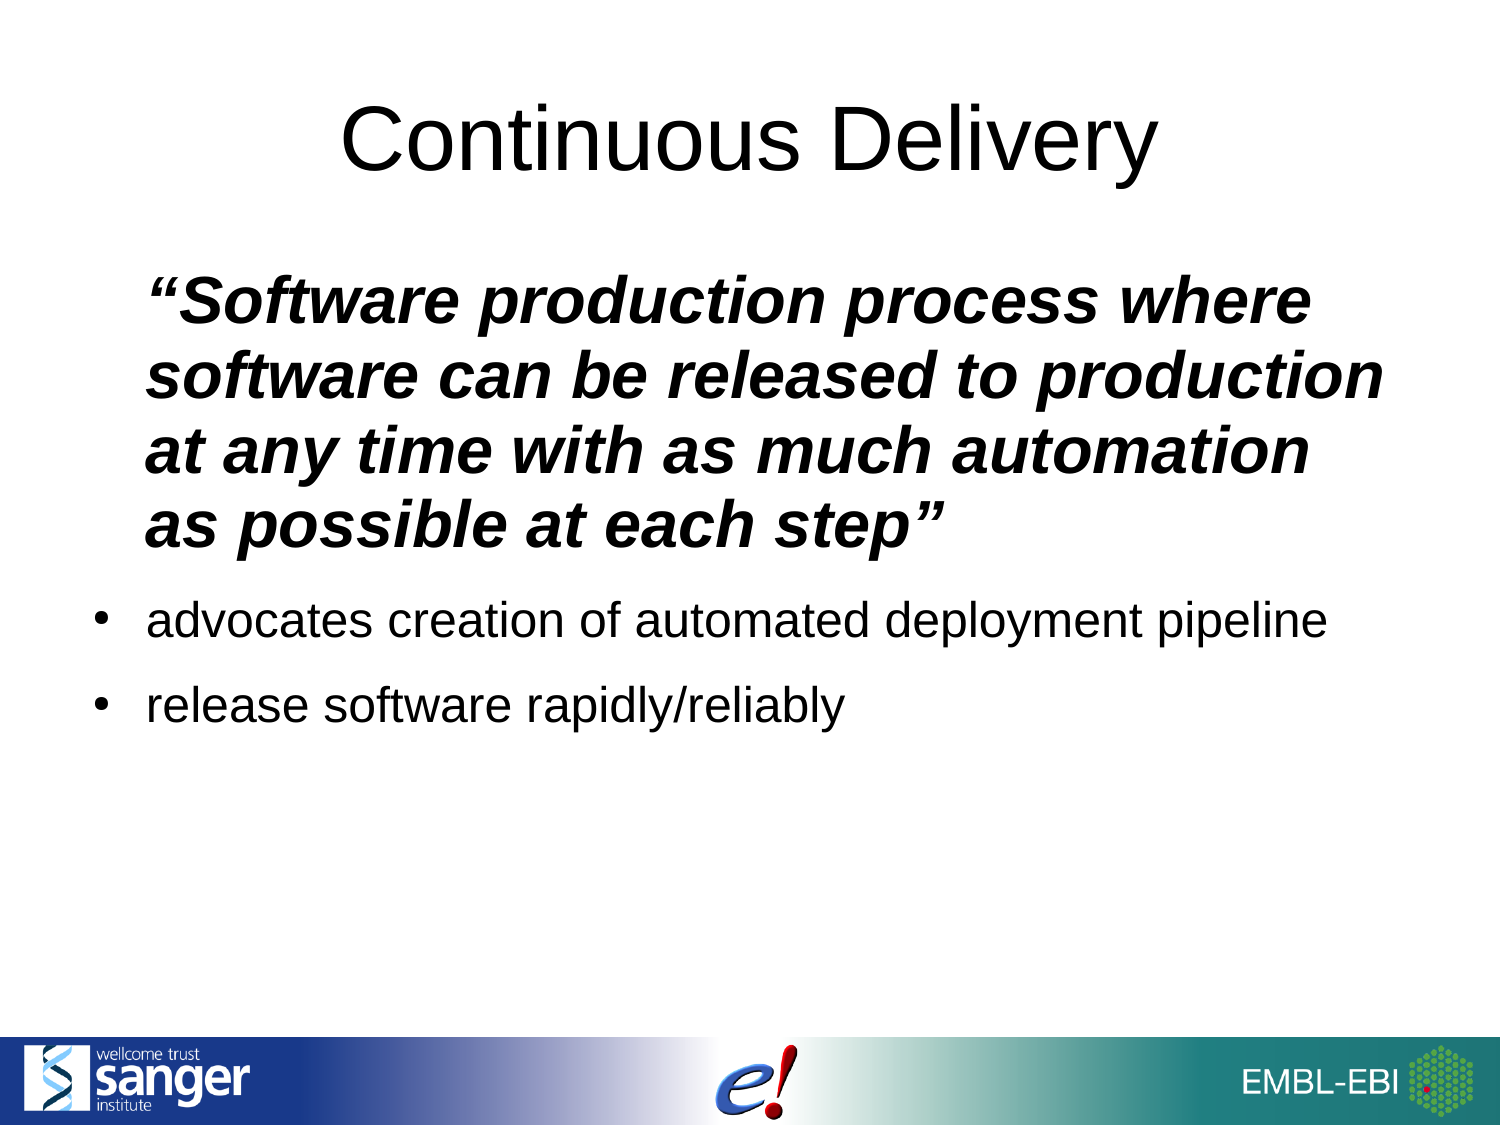

# Continuous Delivery
“Software production process where software can be released to production at any time with as much automation as possible at each step”
advocates creation of automated deployment pipeline
release software rapidly/reliably